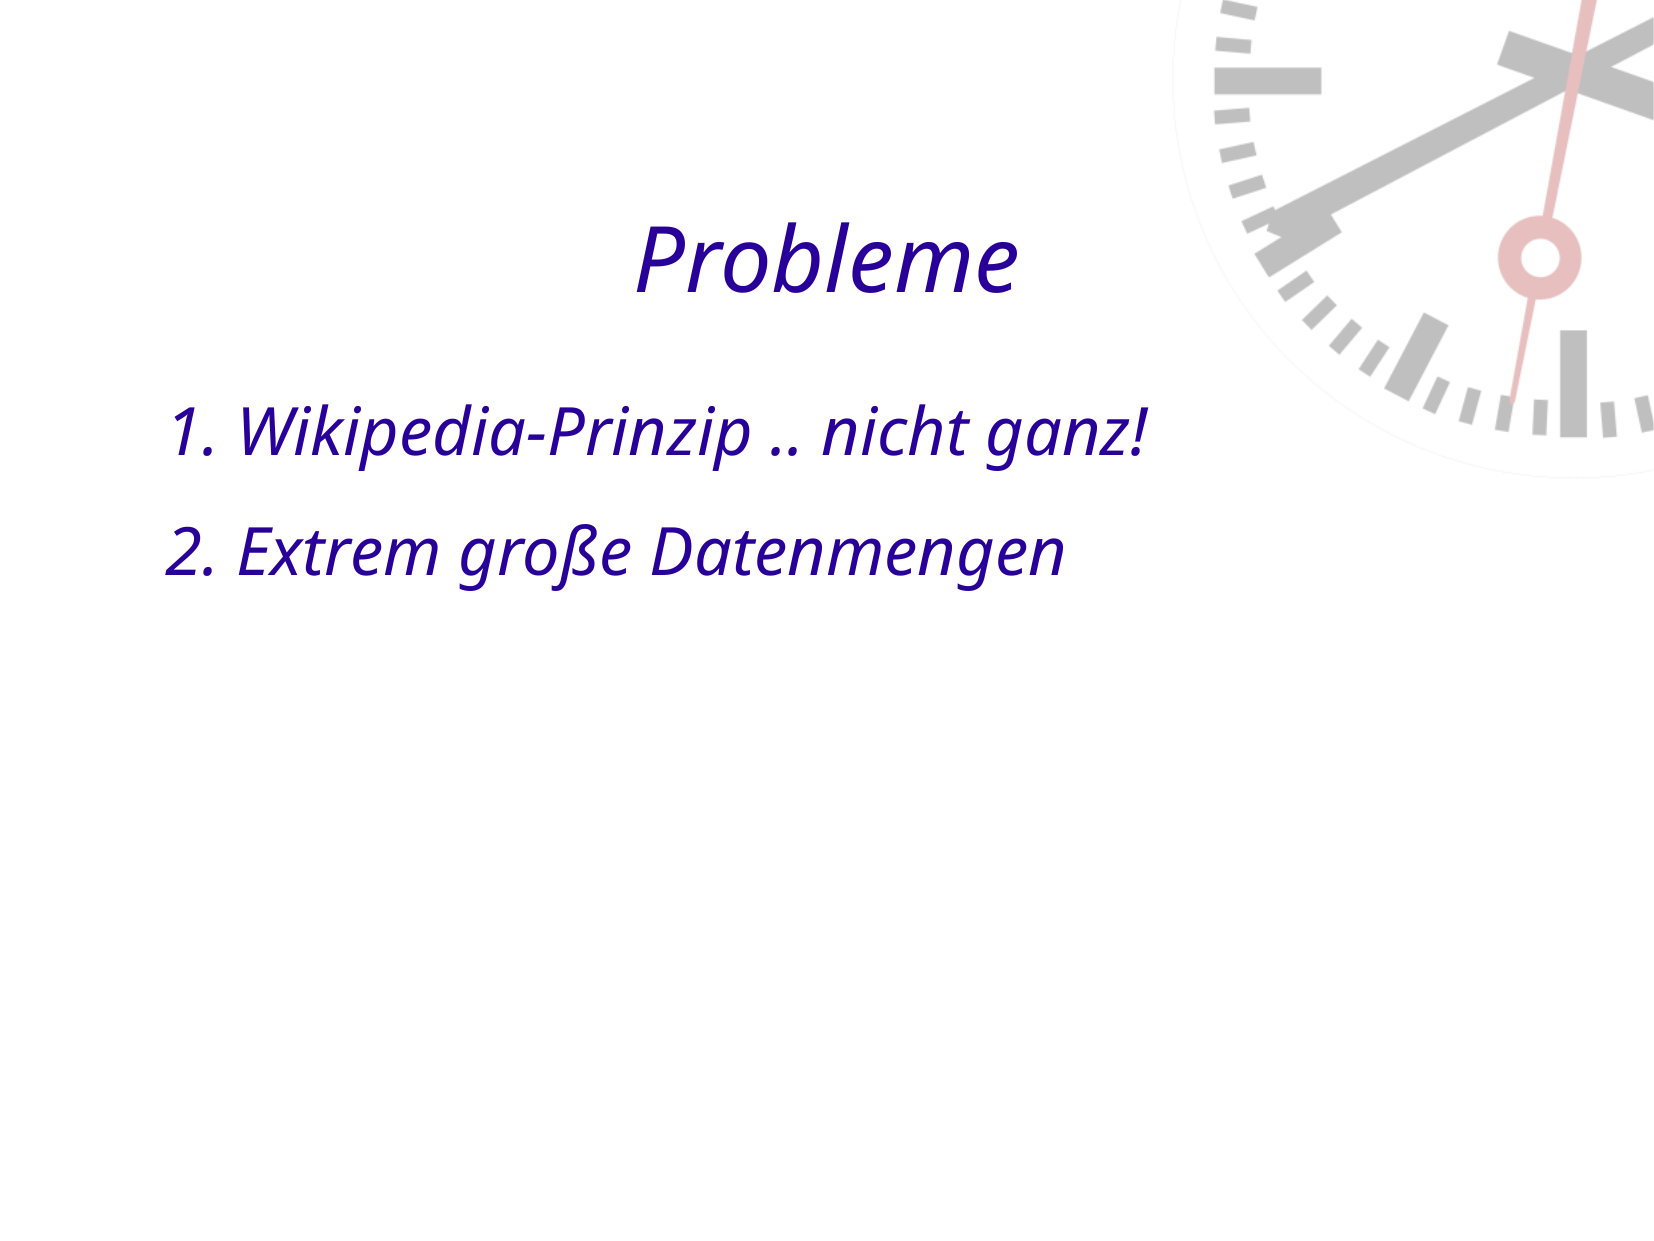

# Probleme
Wikipedia-Prinzip .. nicht ganz!
Extrem große Datenmengen